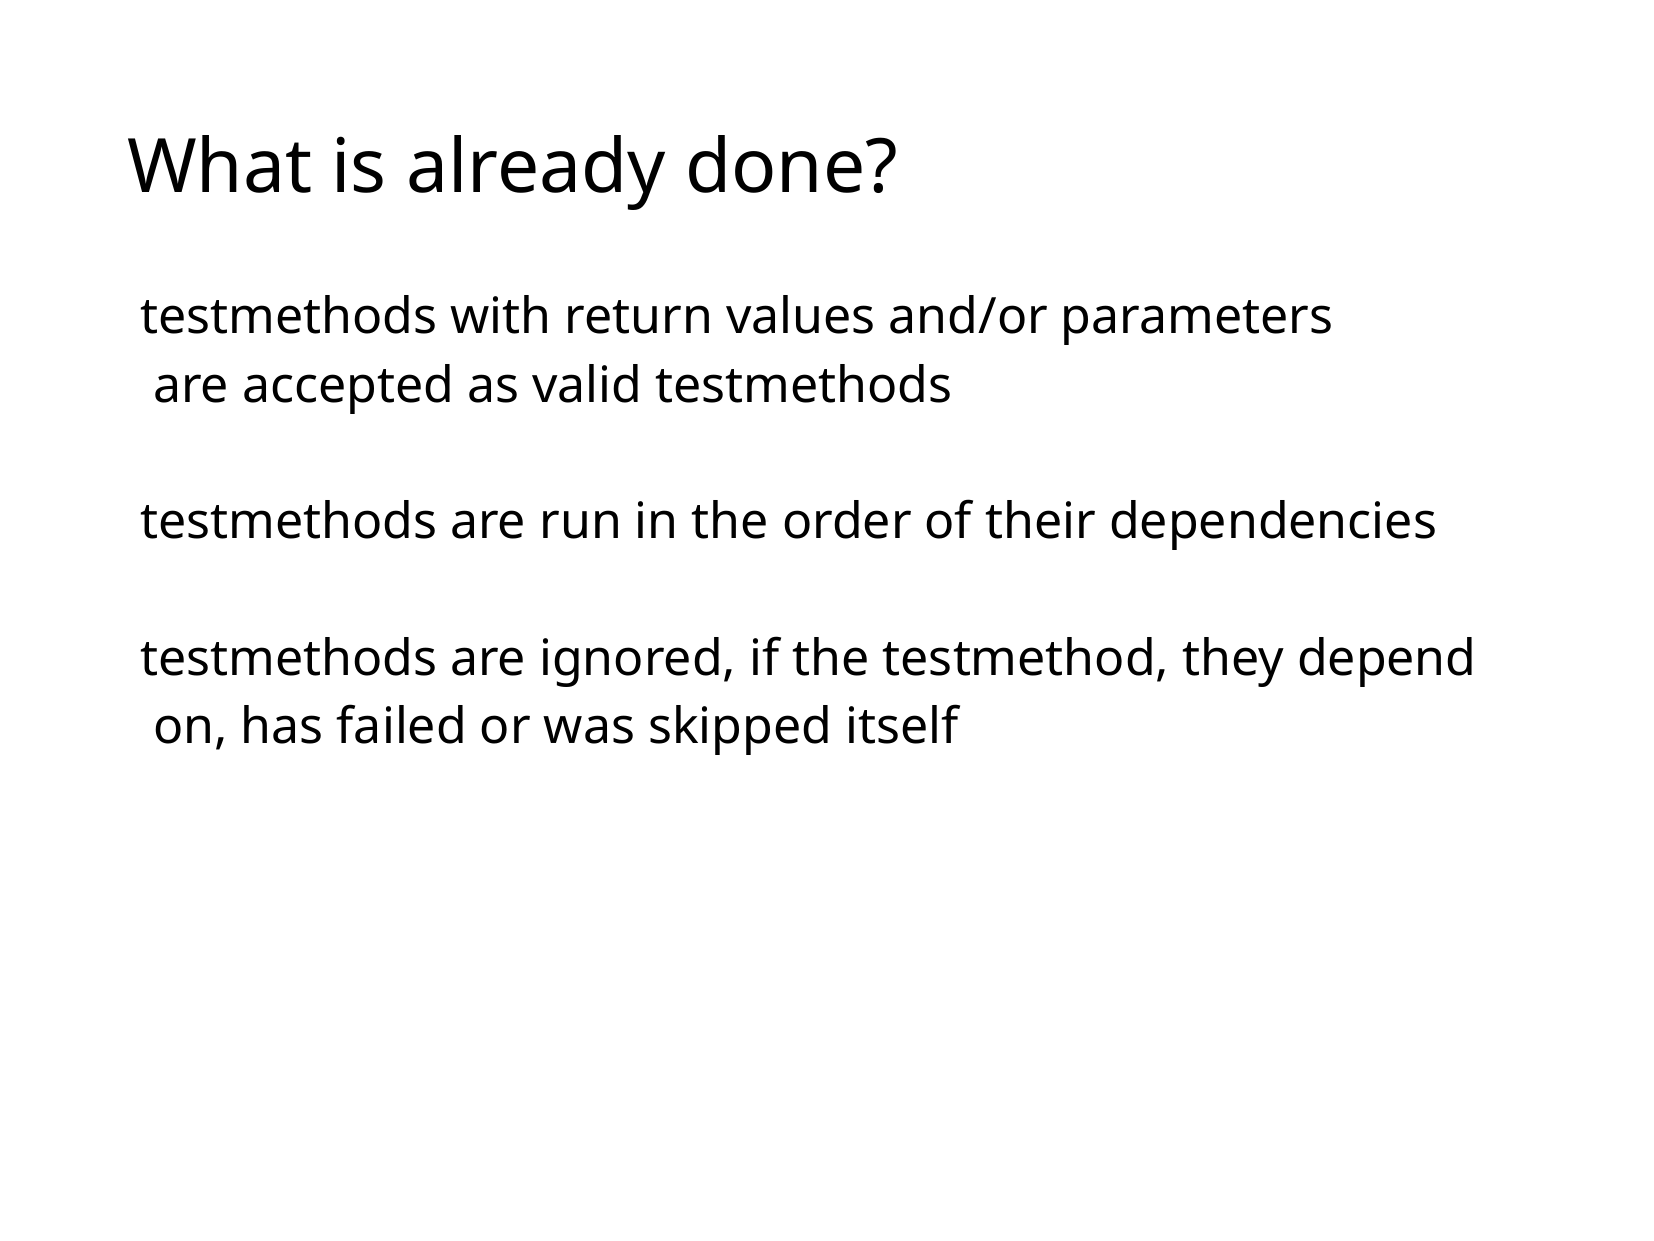

What is already done?
 testmethods with return values and/or parameters
 are accepted as valid testmethods
 testmethods are run in the order of their dependencies
 testmethods are ignored, if the testmethod, they depend
 on, has failed or was skipped itself